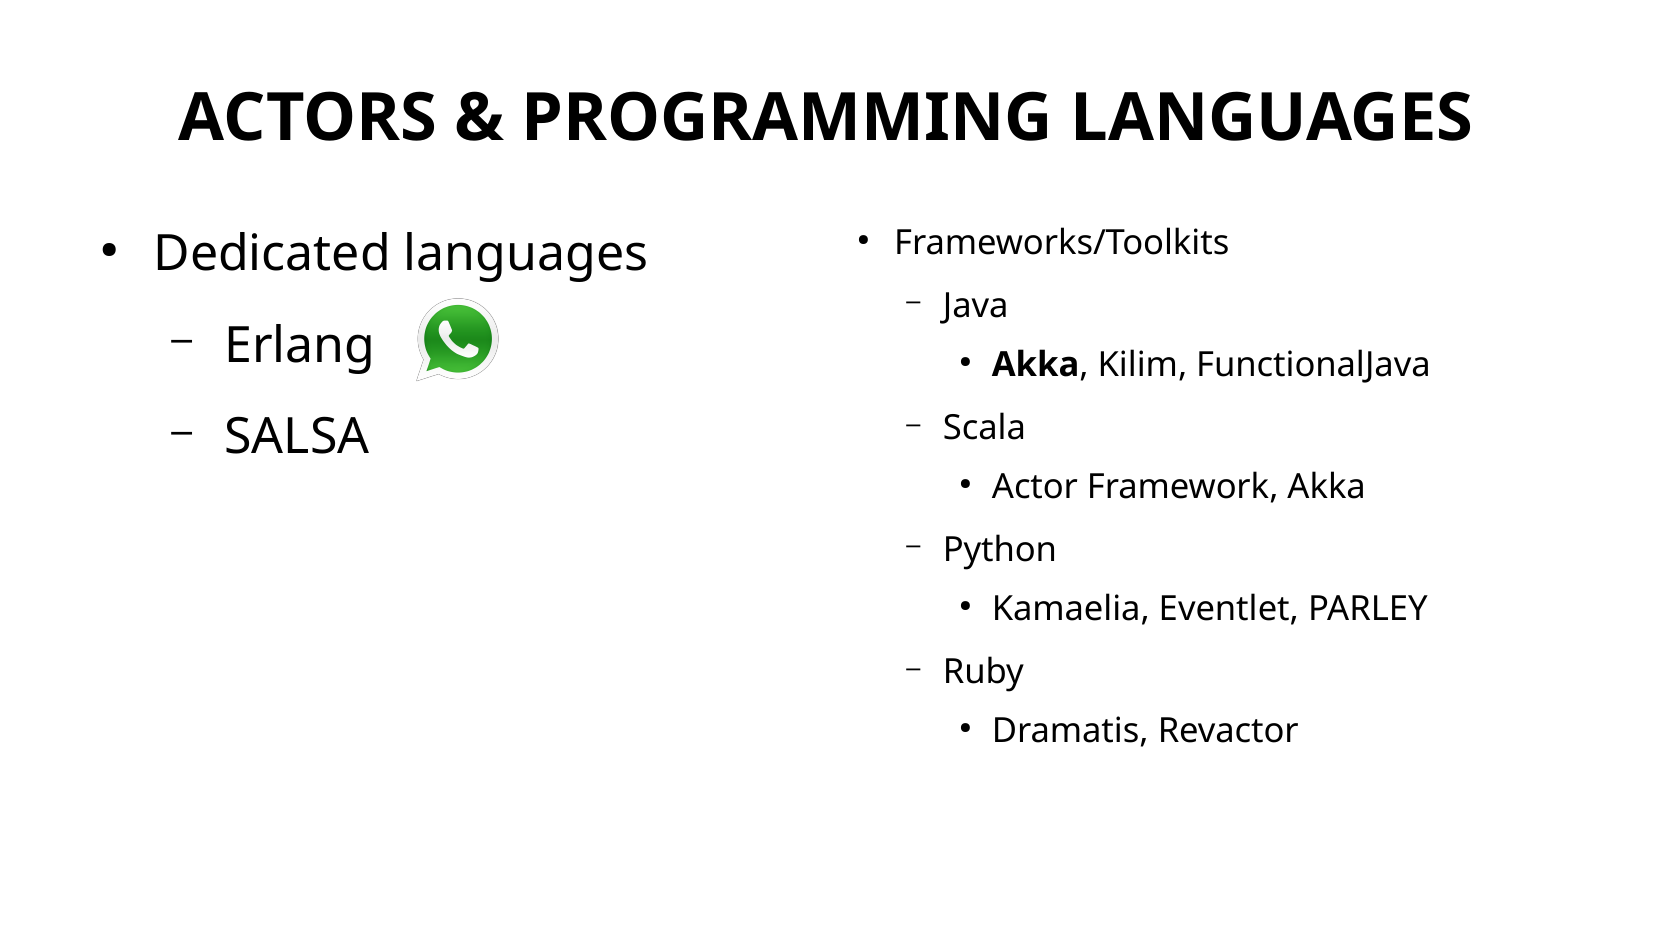

# ACTORS & PROGRAMMING LANGUAGES
Dedicated languages
Erlang
SALSA
Frameworks/Toolkits
Java
Akka, Kilim, FunctionalJava
Scala
Actor Framework, Akka
Python
Kamaelia, Eventlet, PARLEY
Ruby
Dramatis, Revactor